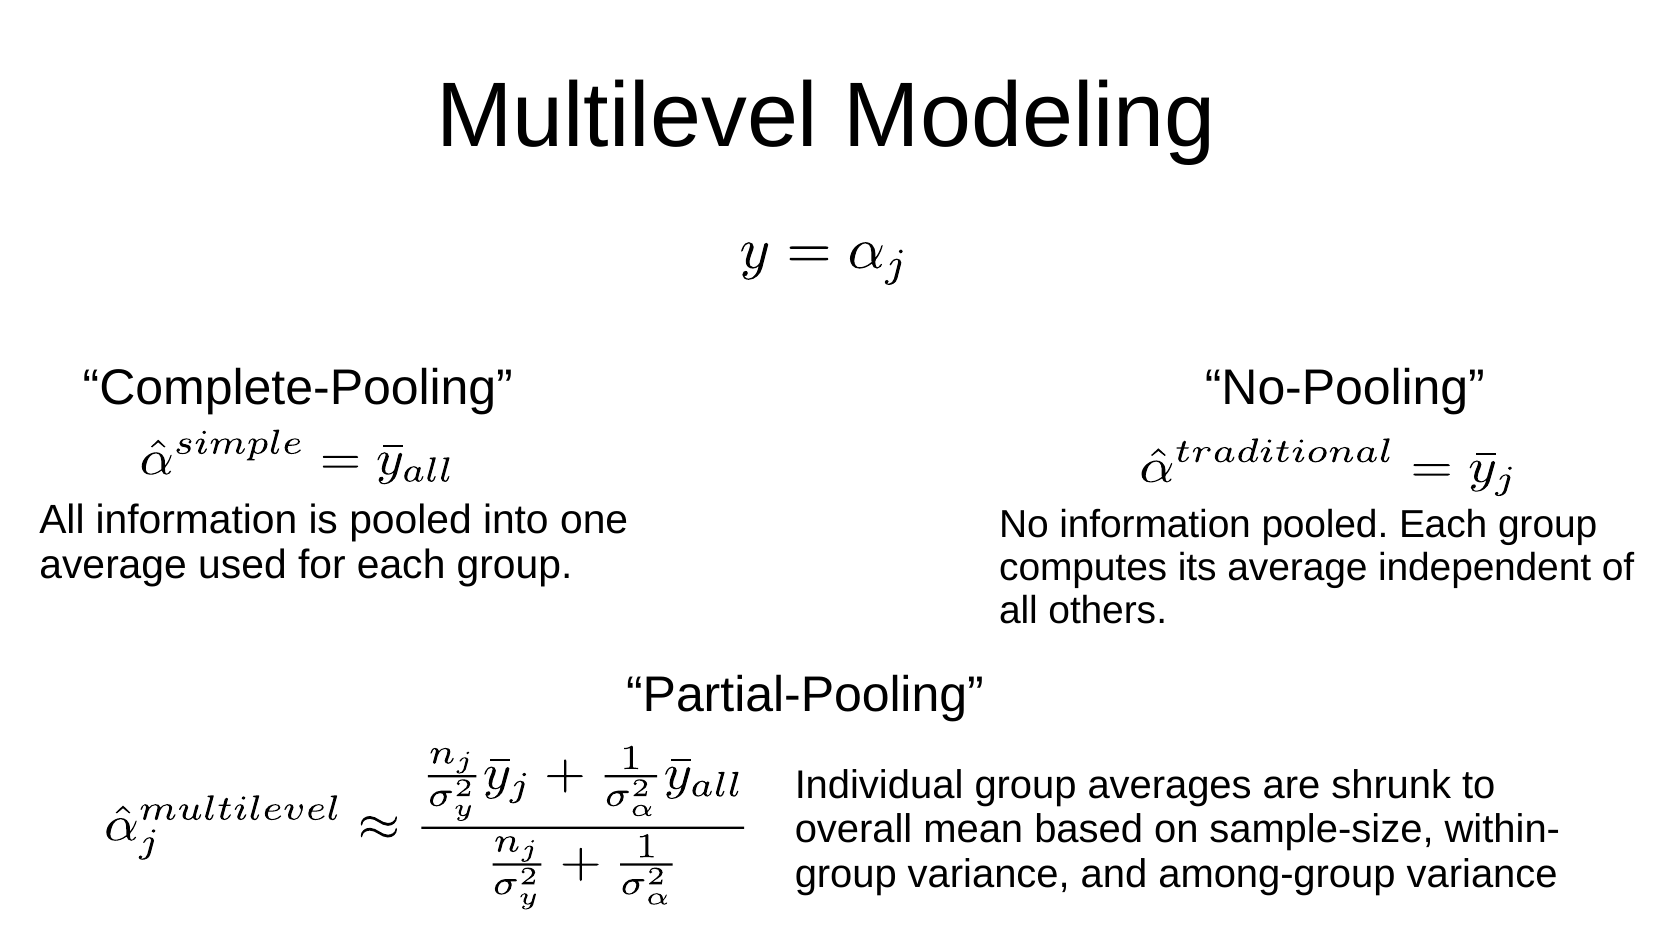

# Multilevel Modeling
“Complete-Pooling”
“No-Pooling”
All information is pooled into one average used for each group.
No information pooled. Each group computes its average independent of all others.
“Partial-Pooling”
Individual group averages are shrunk to overall mean based on sample-size, within-group variance, and among-group variance